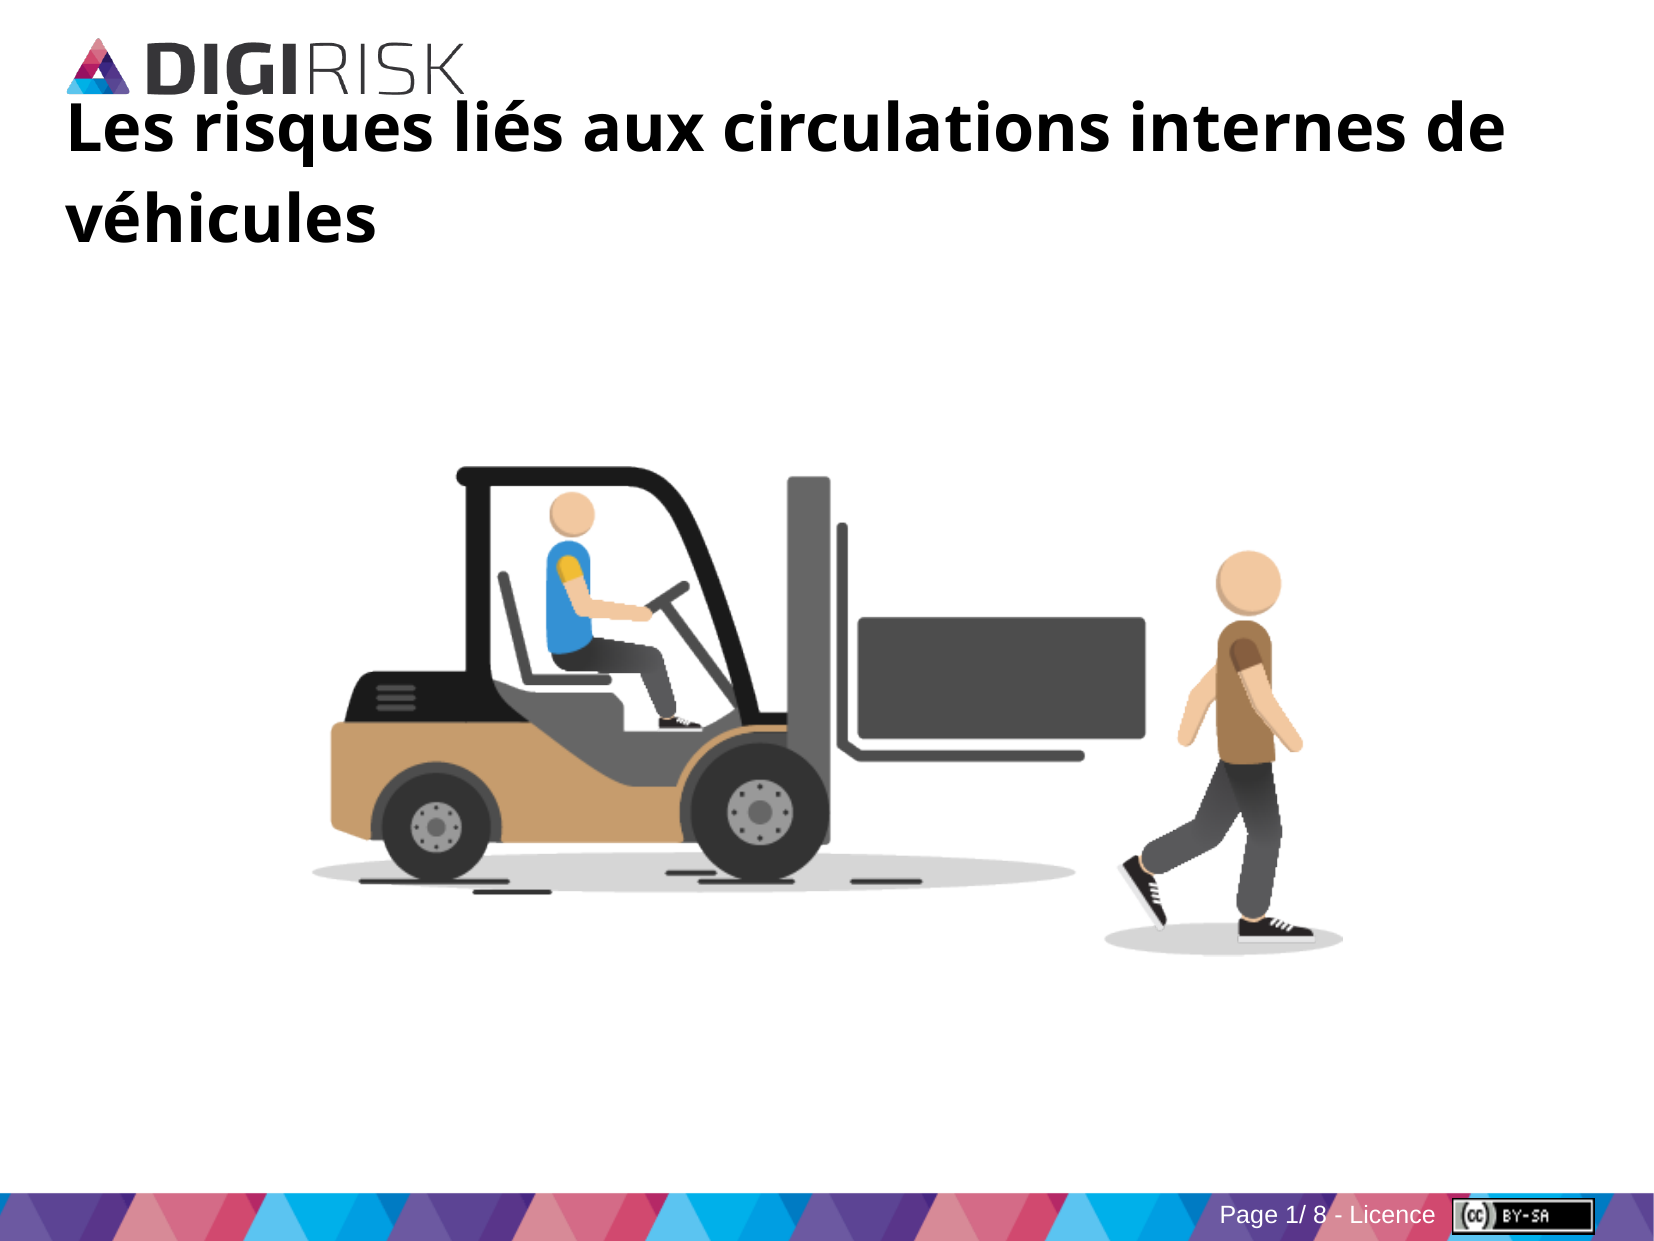

# Les risques liés aux circulations internes de véhicules